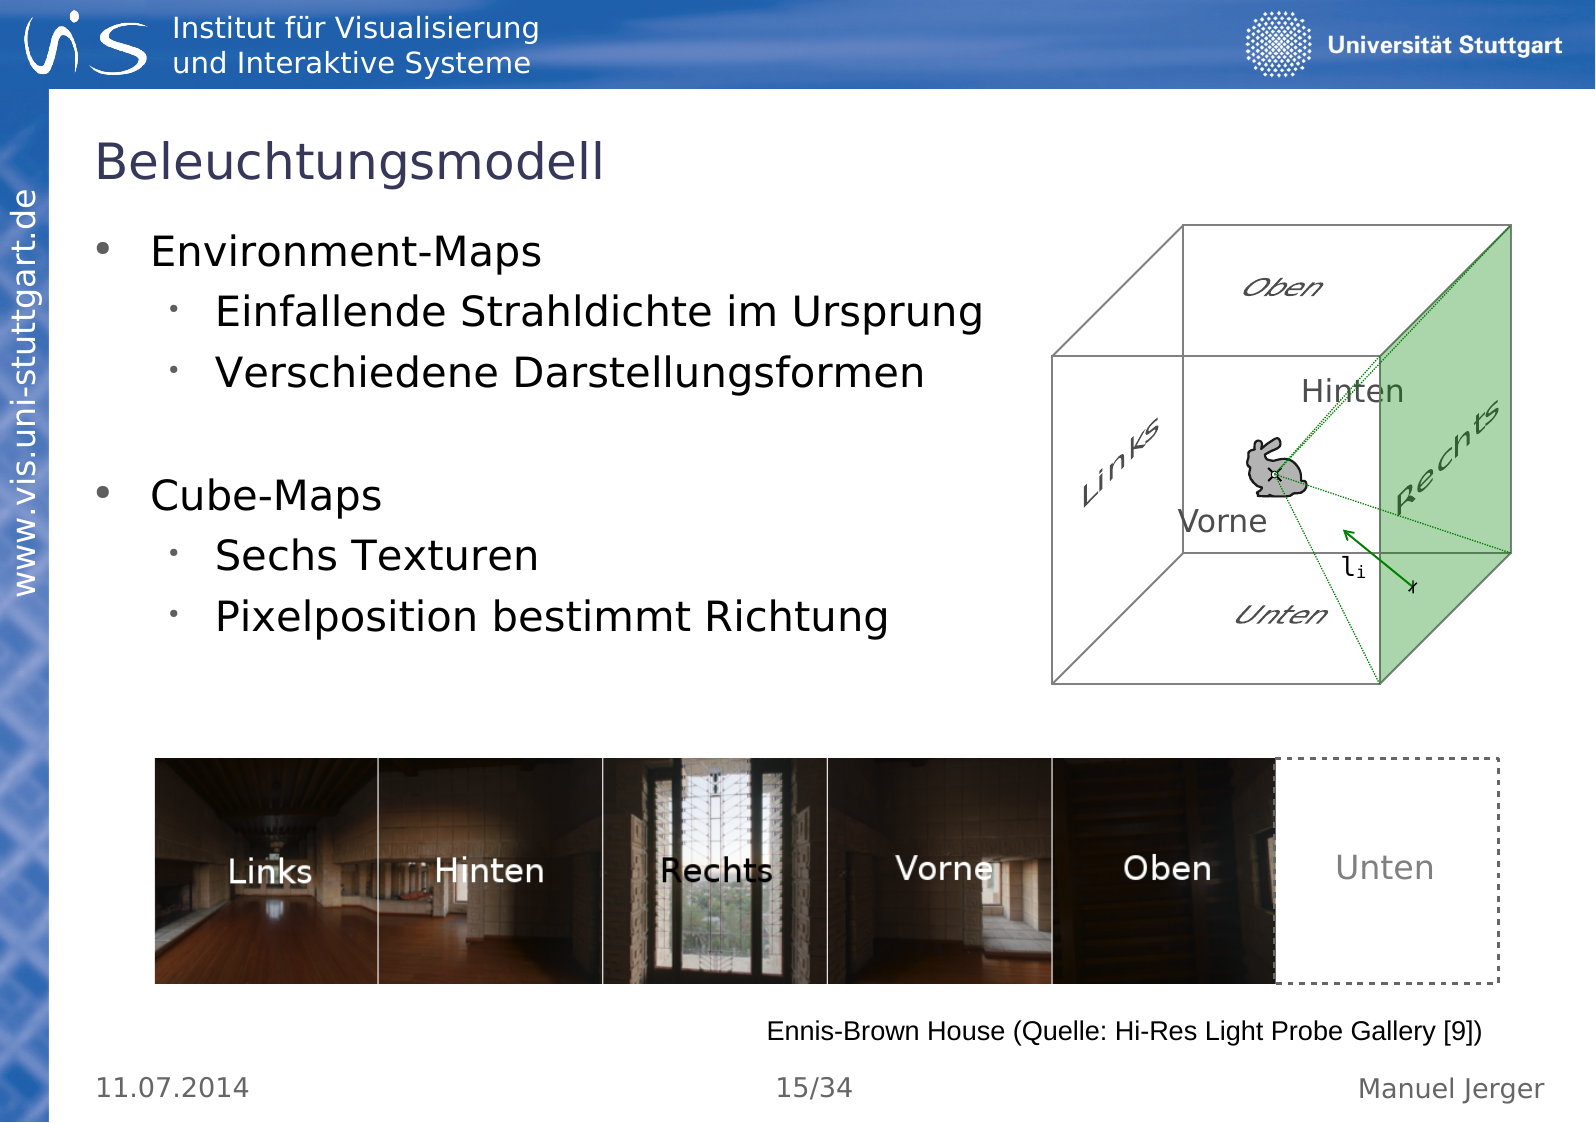

# Beleuchtungsmodell
Environment-Maps
Einfallende Strahldichte im Ursprung
Verschiedene Darstellungsformen
Cube-Maps
Sechs Texturen
Pixelposition bestimmt Richtung
Unten
Ennis-Brown House (Quelle: Hi-Res Light Probe Gallery [9])